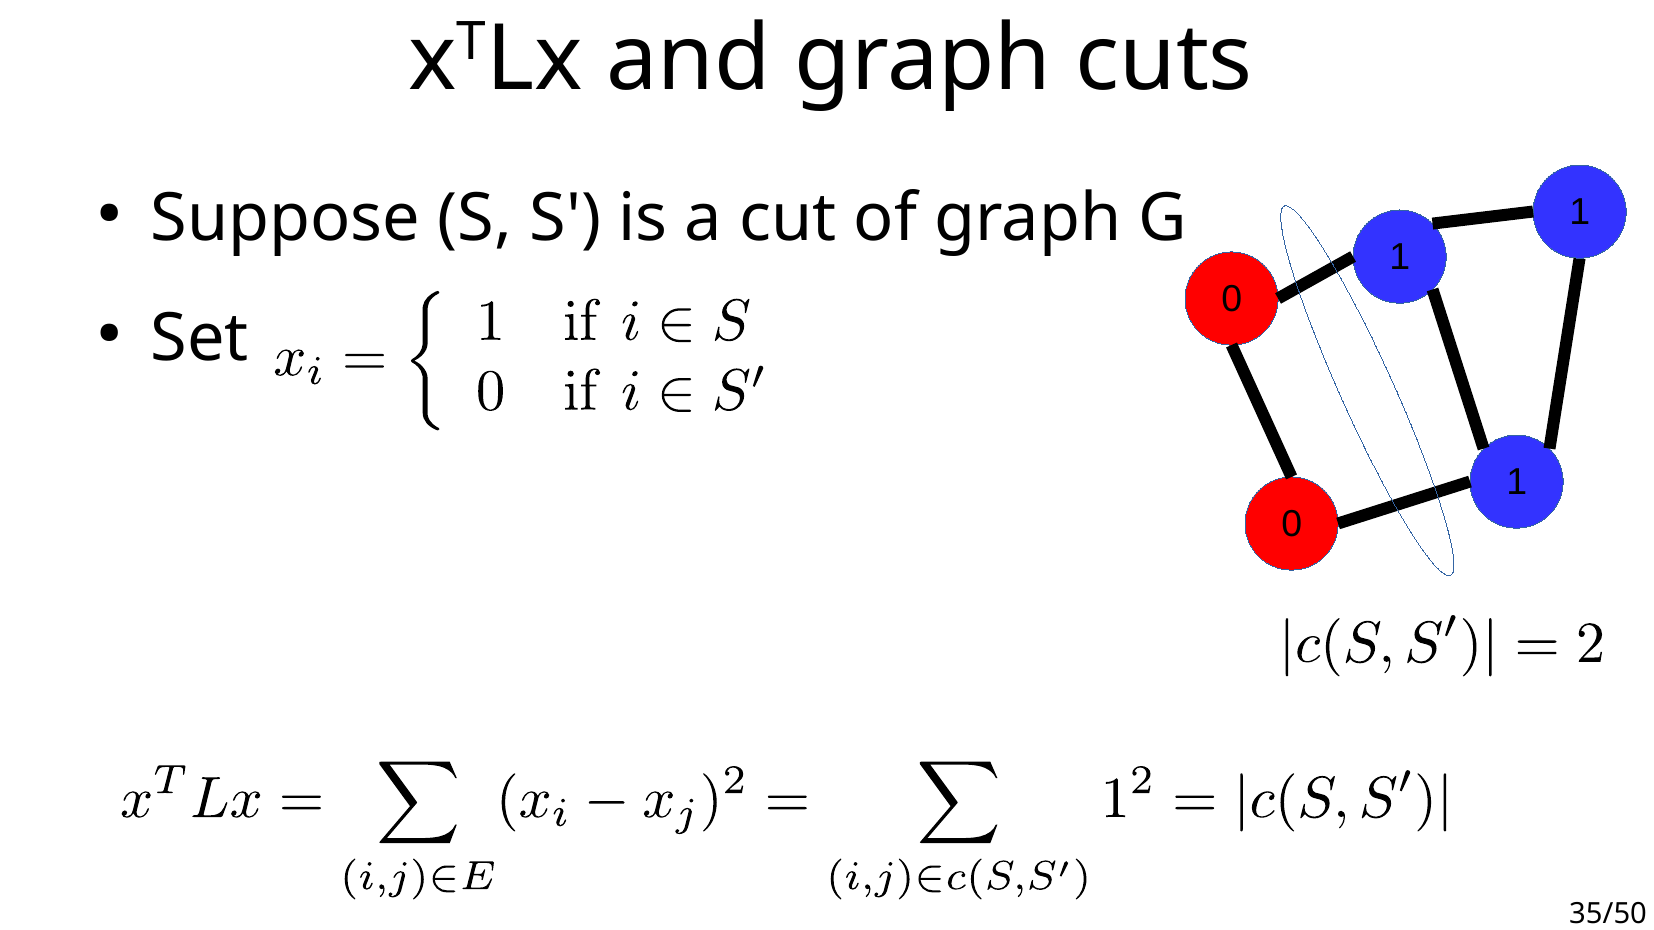

# xTLx and graph cuts
1
Suppose (S, S') is a cut of graph G
Set
1
0
1
0
35